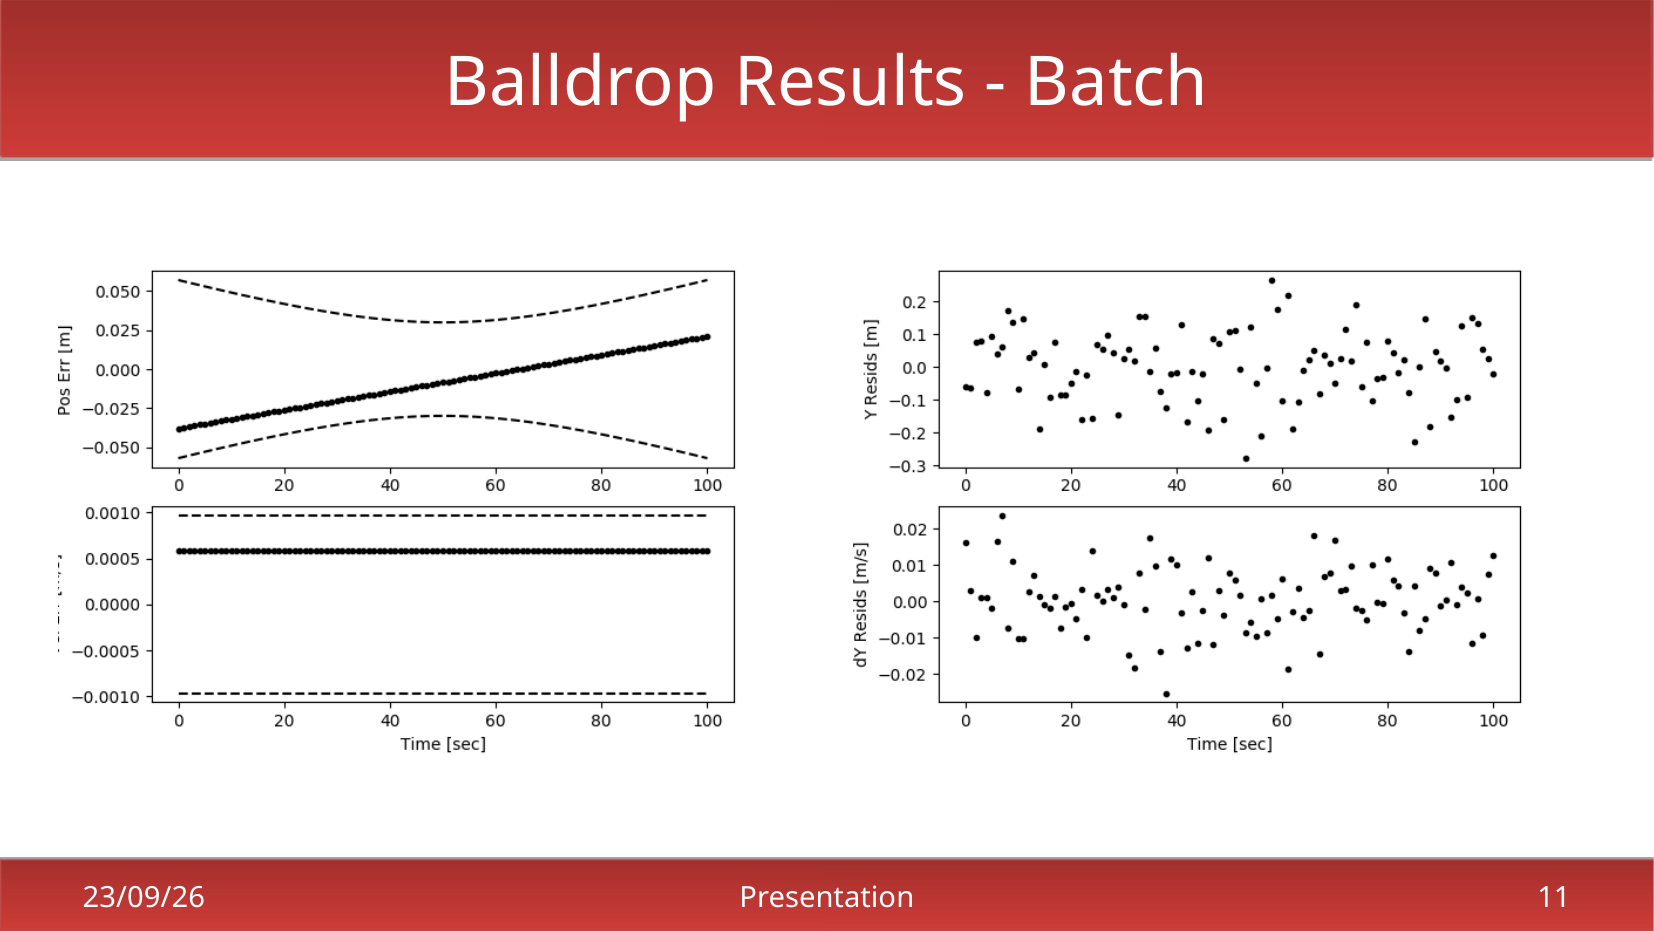

# Balldrop Results - Batch
Presentation
11